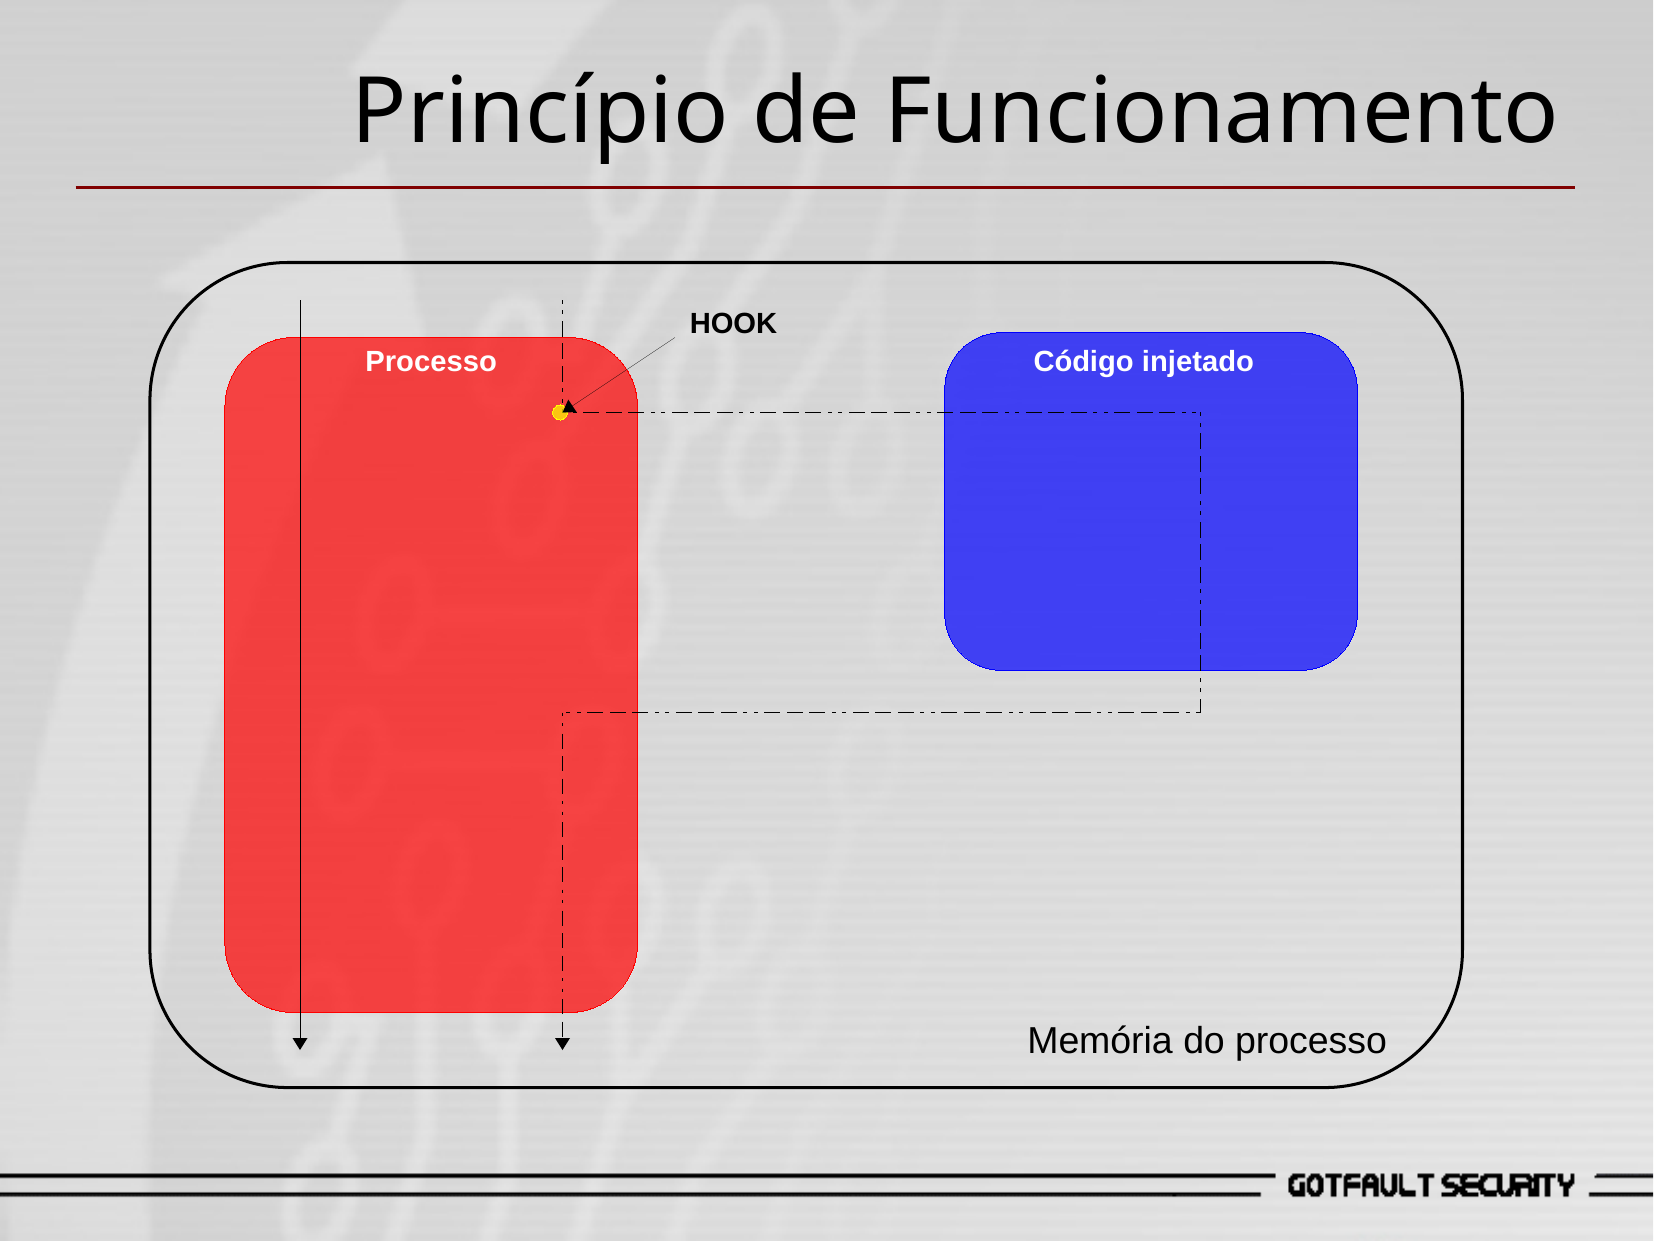

Princípio de Funcionamento
HOOK
Código injetado
Processo
Memória do processo